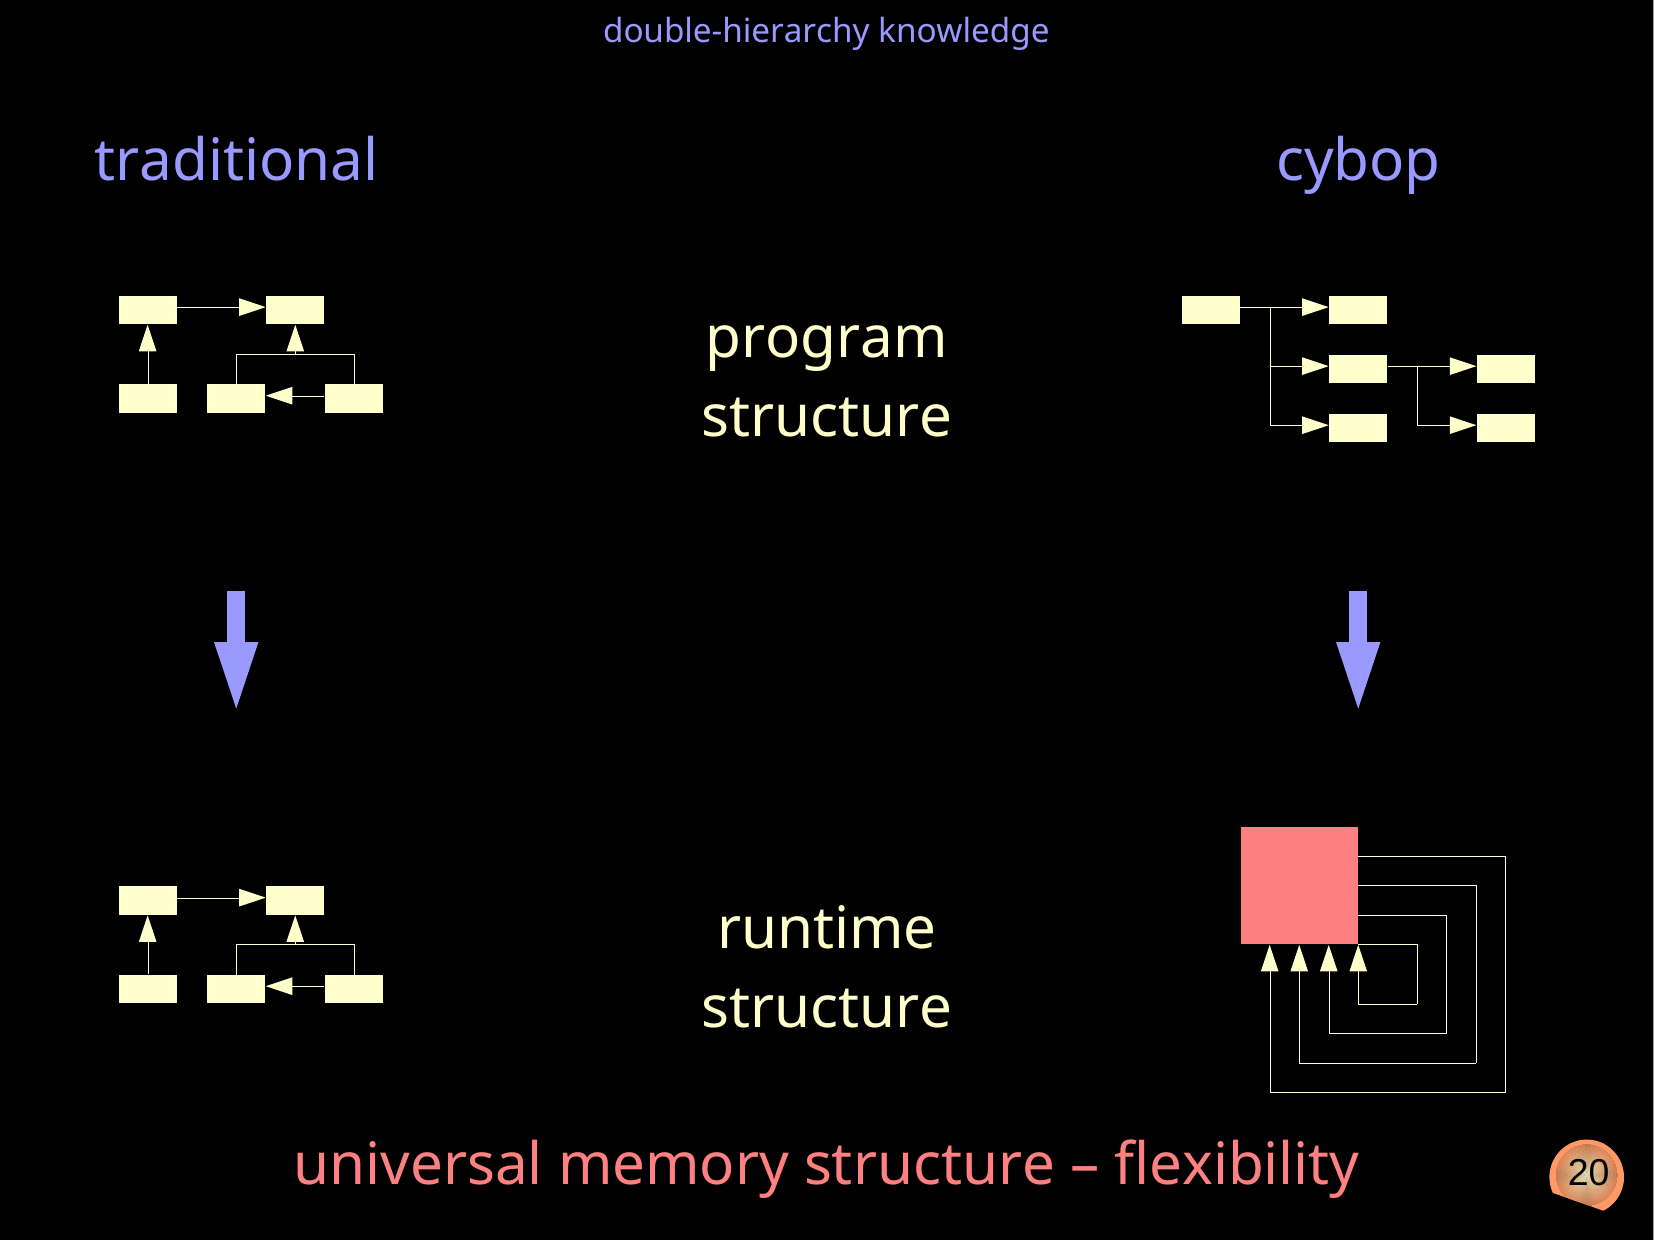

double-hierarchy knowledge
traditional
program
structure
runtime
structure
cybop
universal memory structure – flexibility